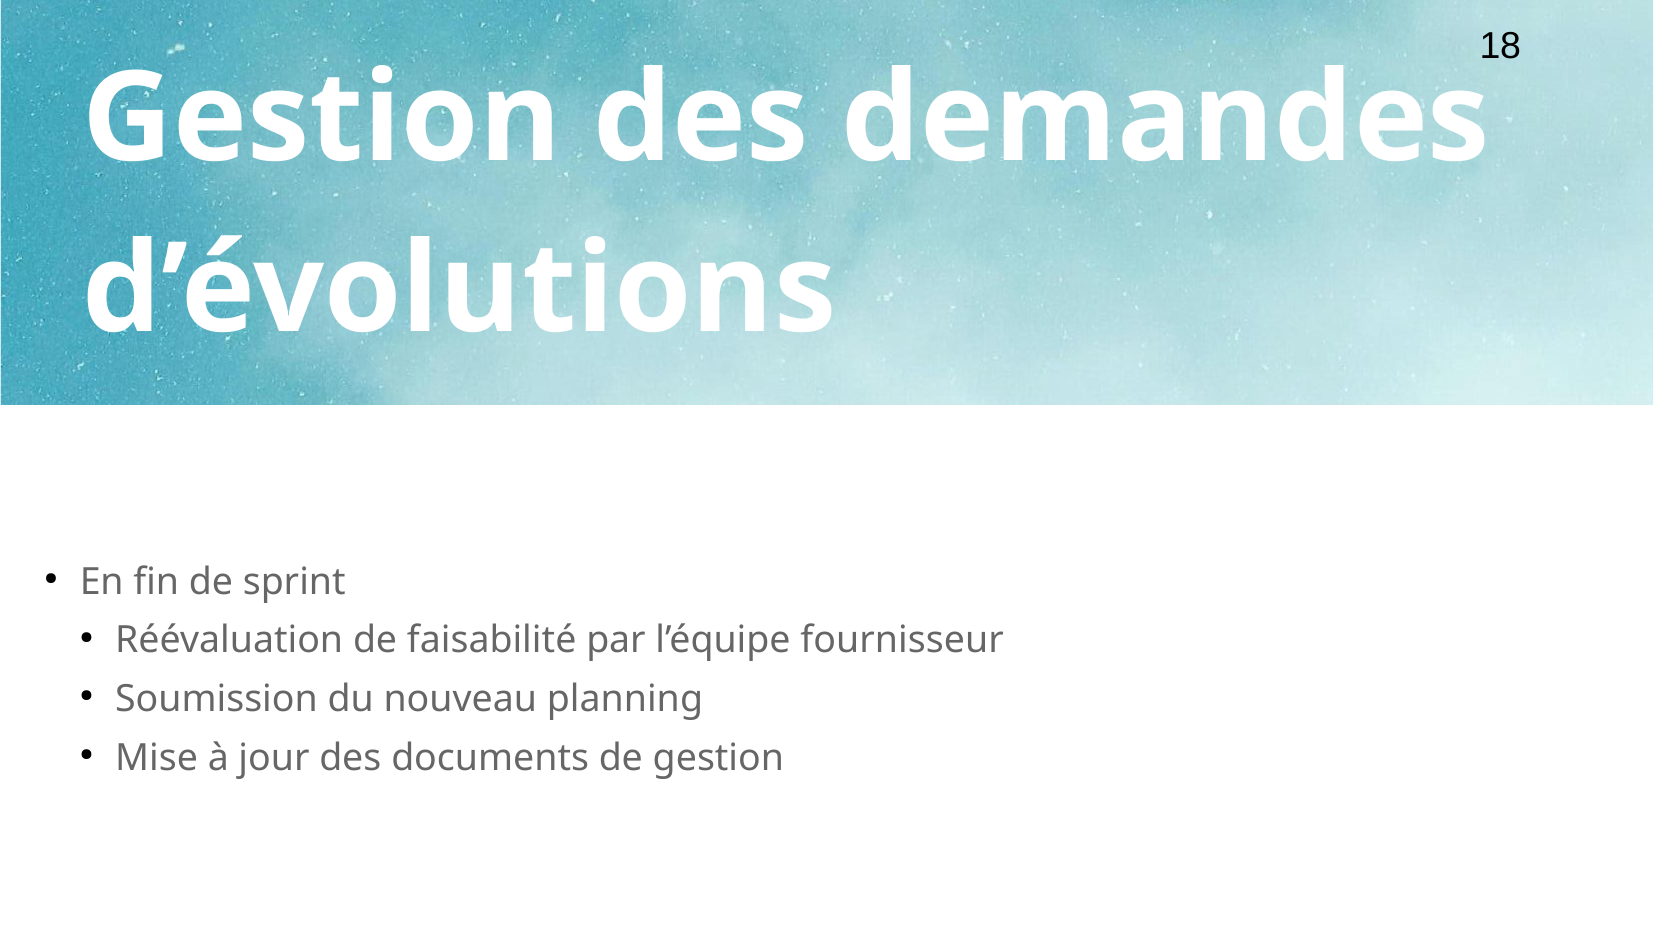

# Gestion des demandes d’évolutions
En fin de sprint
Réévaluation de faisabilité par l’équipe fournisseur
Soumission du nouveau planning
Mise à jour des documents de gestion